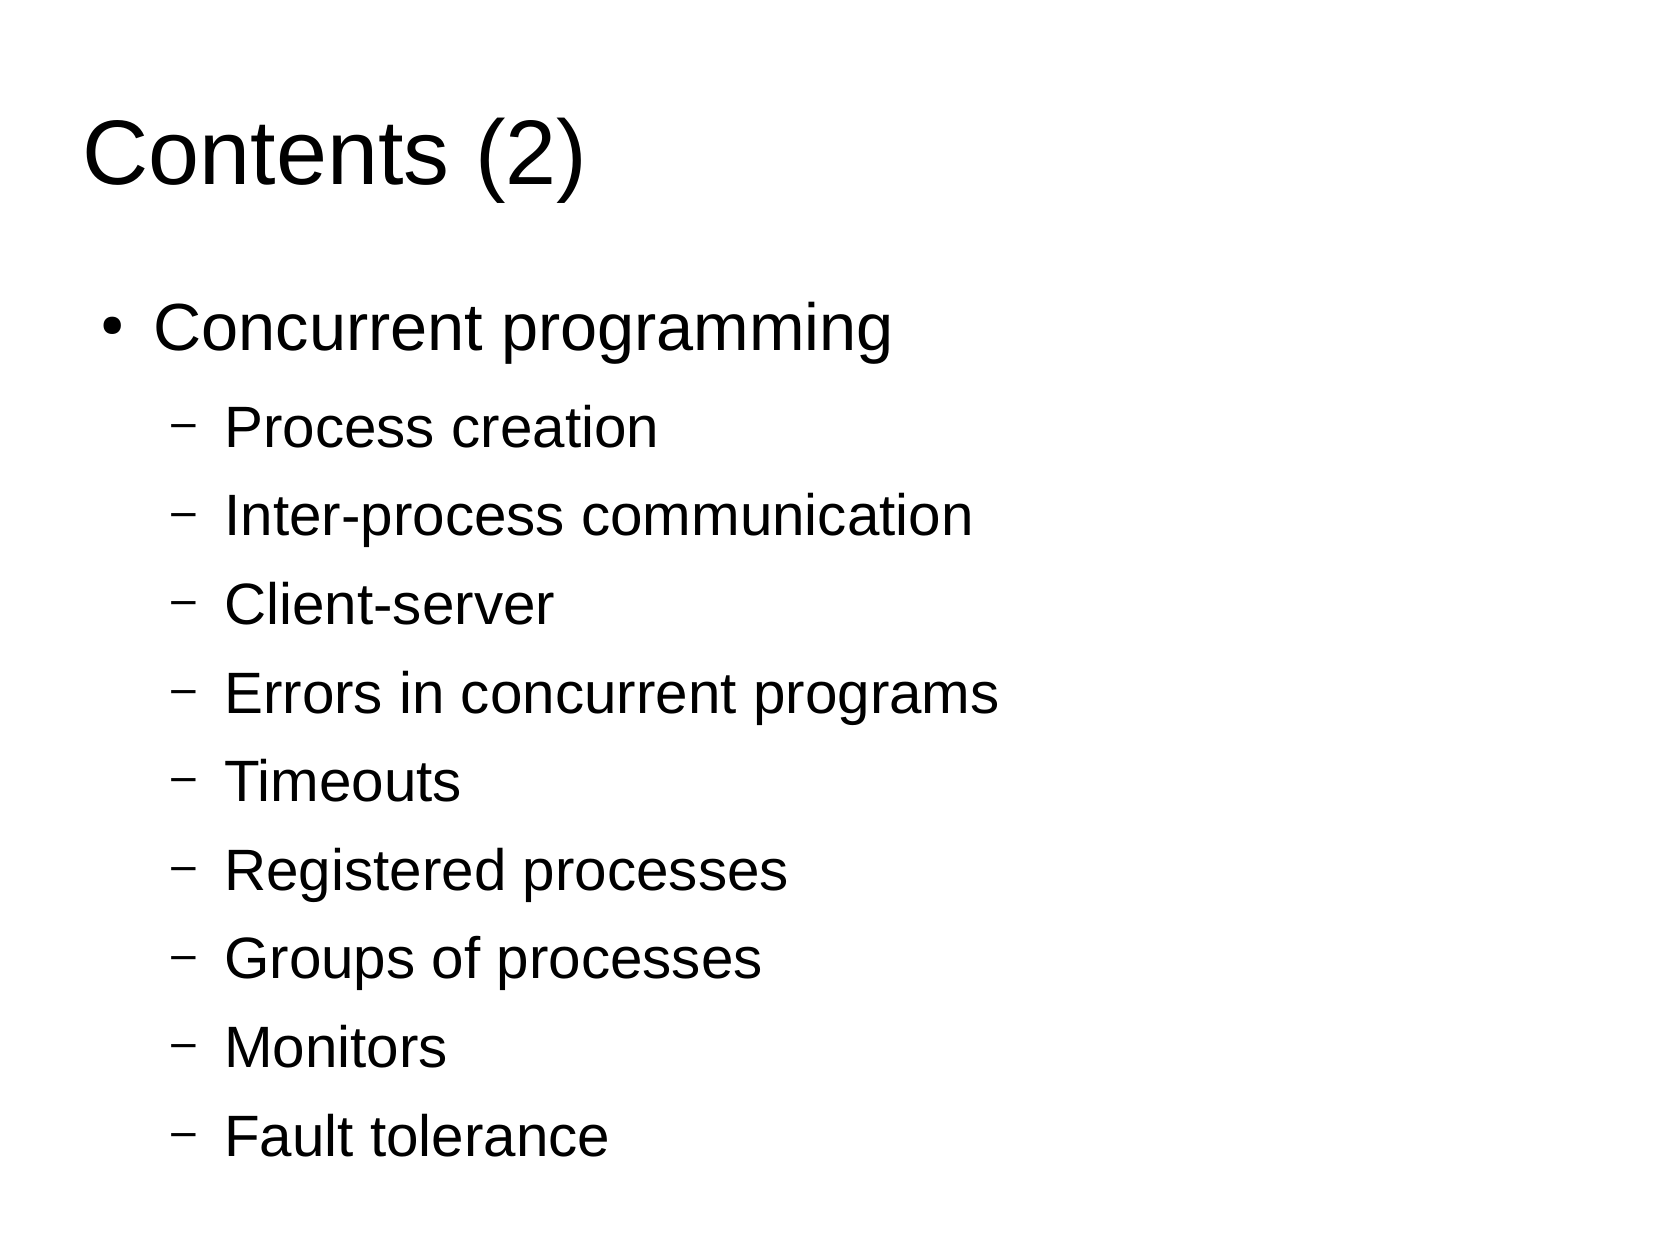

# Contents (2)
Concurrent programming
Process creation
Inter-process communication
Client-server
Errors in concurrent programs
Timeouts
Registered processes
Groups of processes
Monitors
Fault tolerance